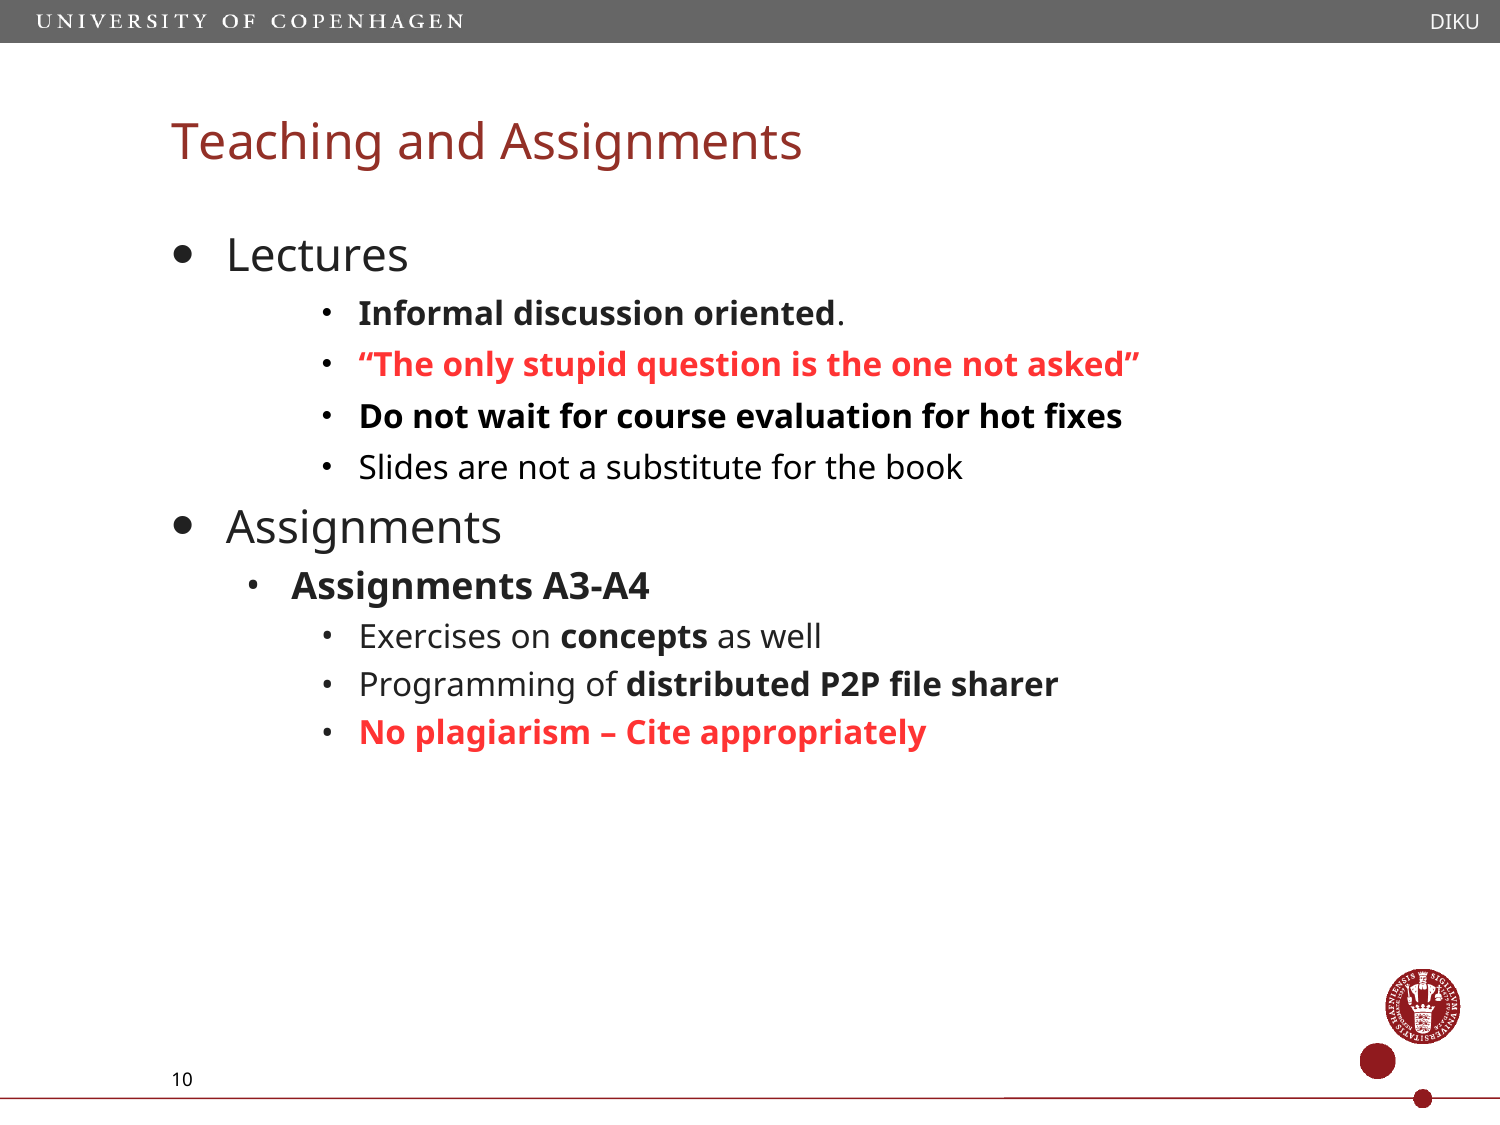

DIKU
Teaching and Assignments
Lectures
Informal discussion oriented.
“The only stupid question is the one not asked”
Do not wait for course evaluation for hot fixes
Slides are not a substitute for the book
Assignments
Assignments A3-A4
Exercises on concepts as well
Programming of distributed P2P file sharer
No plagiarism – Cite appropriately